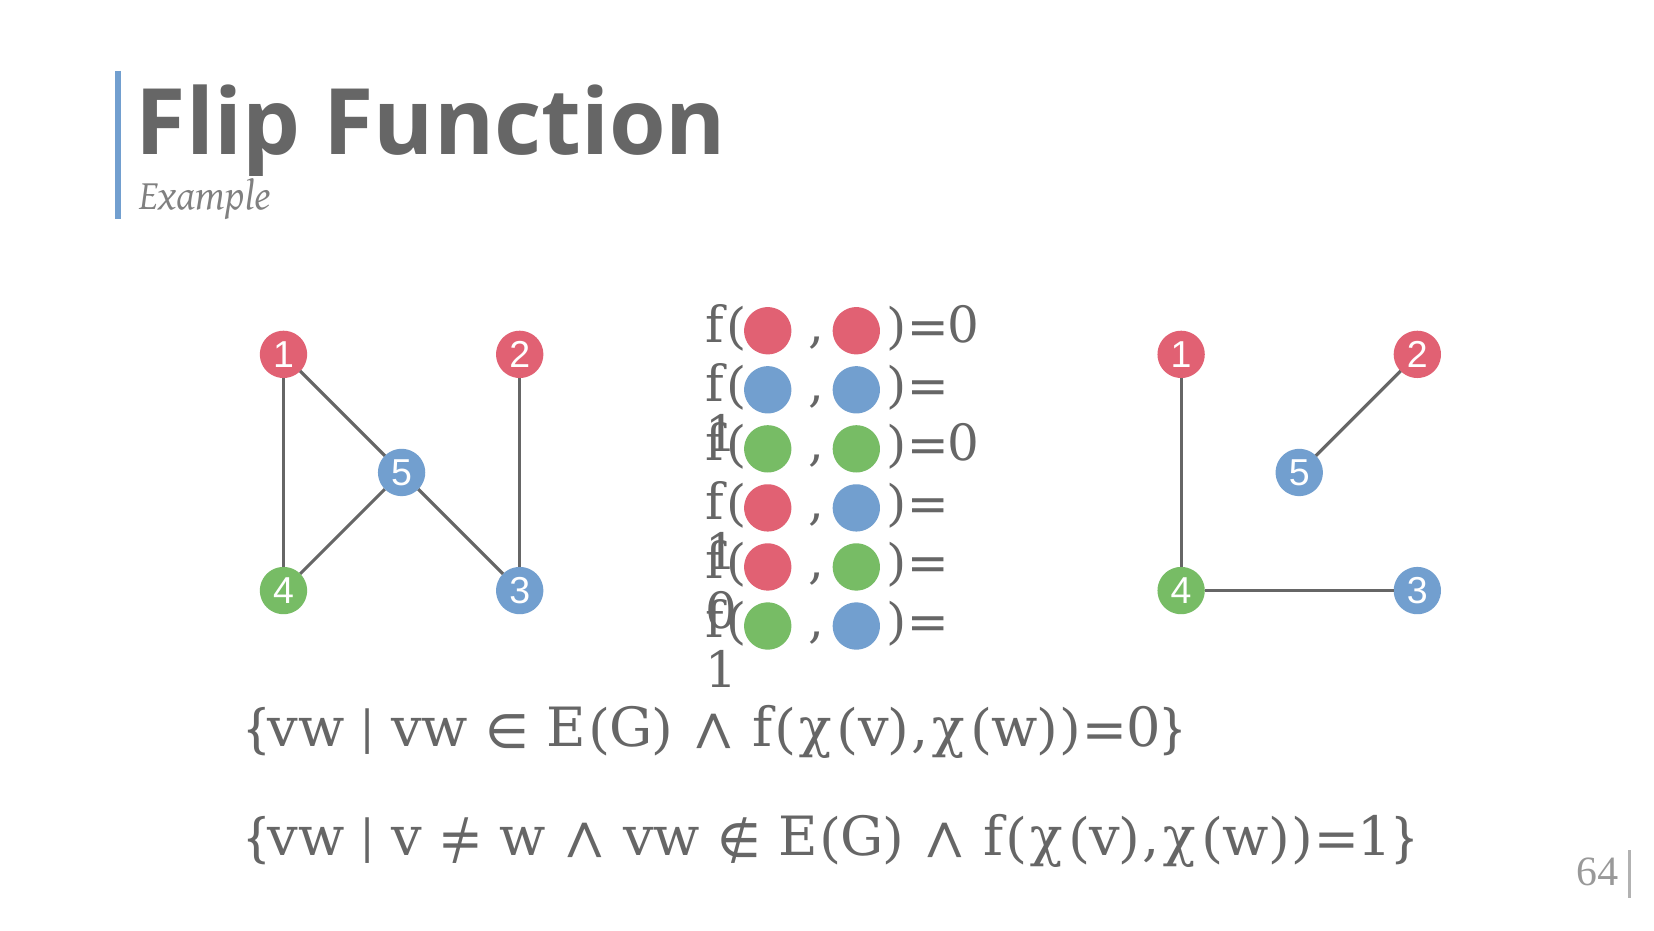

# Flip Function
Example
f( , )=0
1
2
1
2
f( , )=1
f( , )=0
5
5
f( , )=1
f( , )=0
4
3
4
3
f( , )=1
{vw | vw ∈ E(G) ∧ f(χ(v),χ(w))=0}
{vw | v ≠ w ∧ vw ∉ E(G) ∧ f(χ(v),χ(w))=1}
64